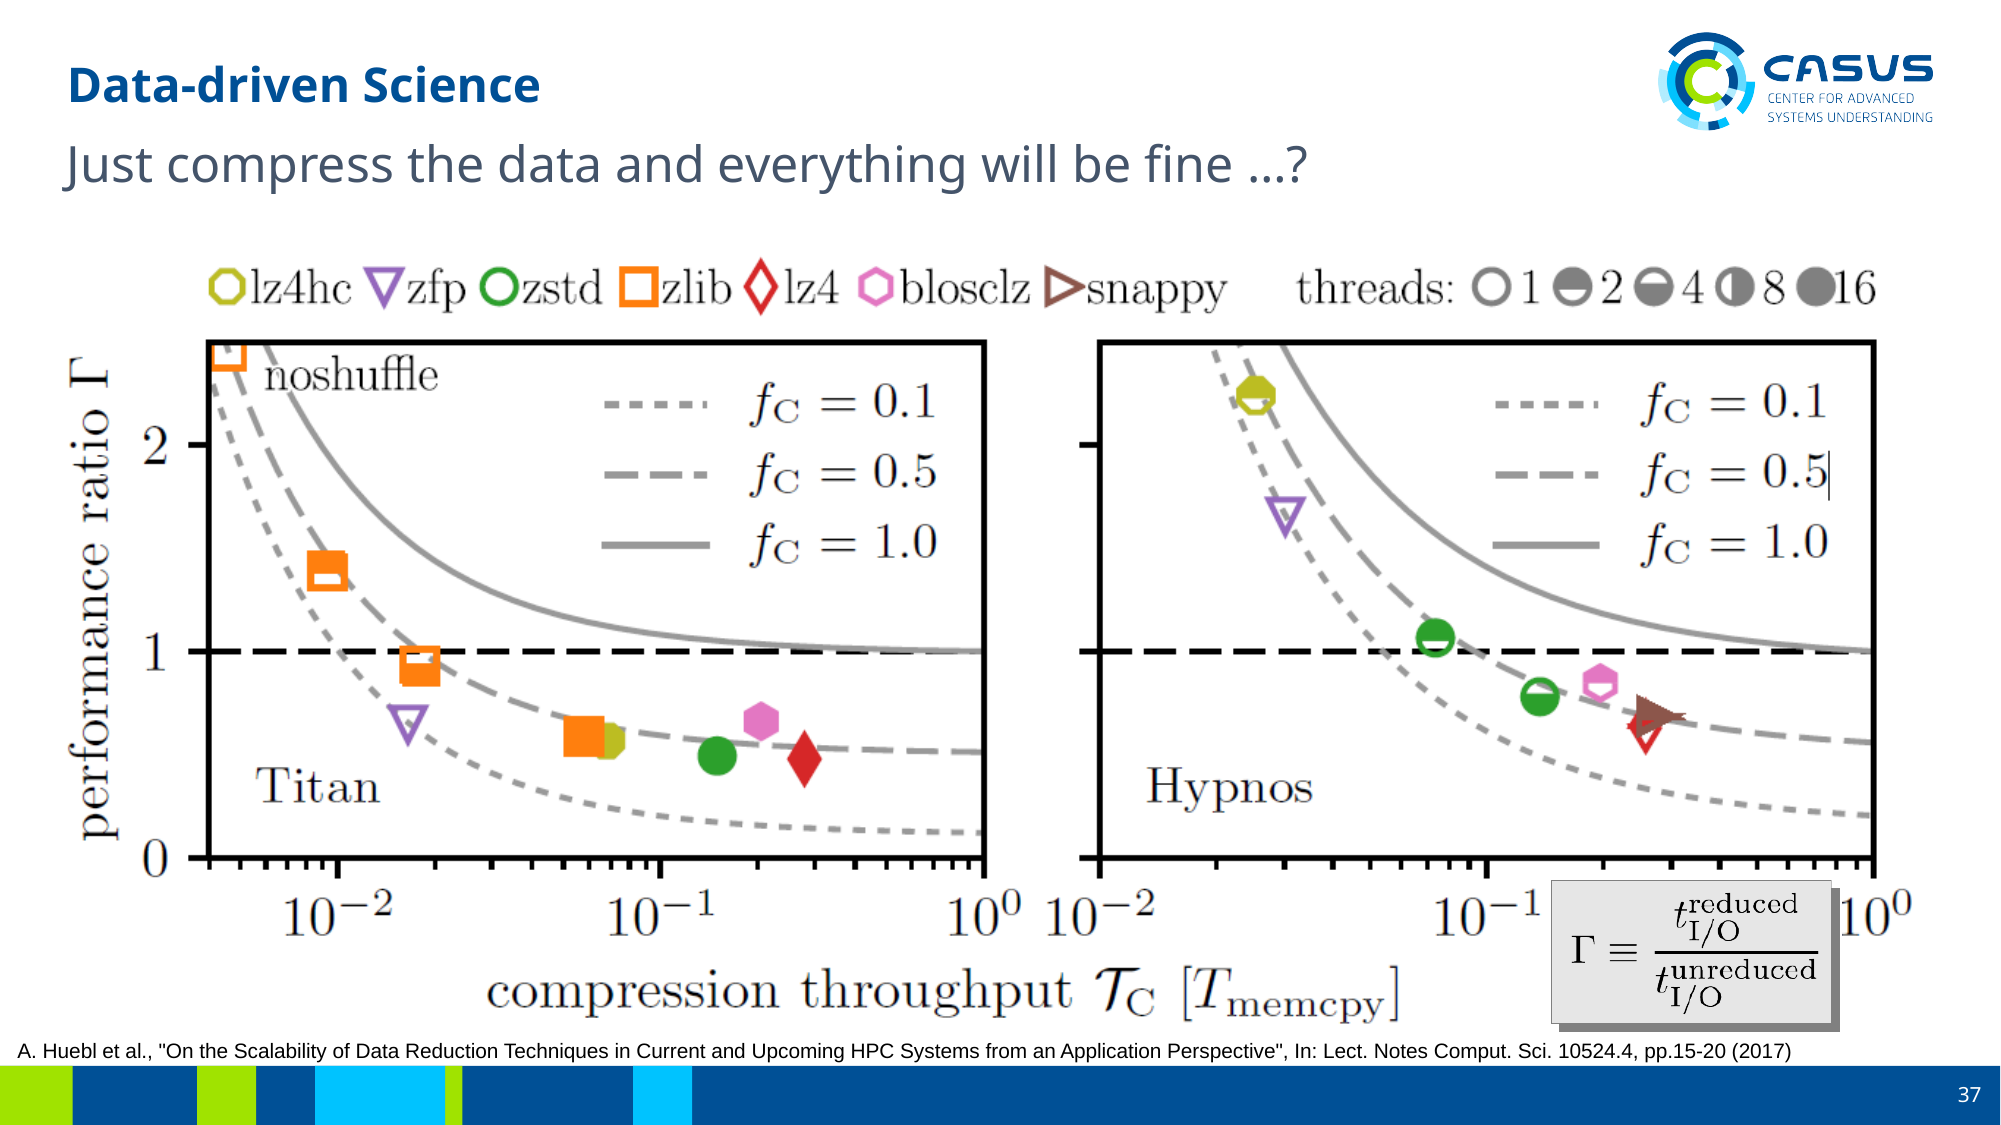

# Data-driven Science
Just compress the data and everything will be fine …?
A. Huebl et al., "On the Scalability of Data Reduction Techniques in Current and Upcoming HPC Systems from an Application Perspective", In: Lect. Notes Comput. Sci. 10524.4, pp.15-20 (2017)